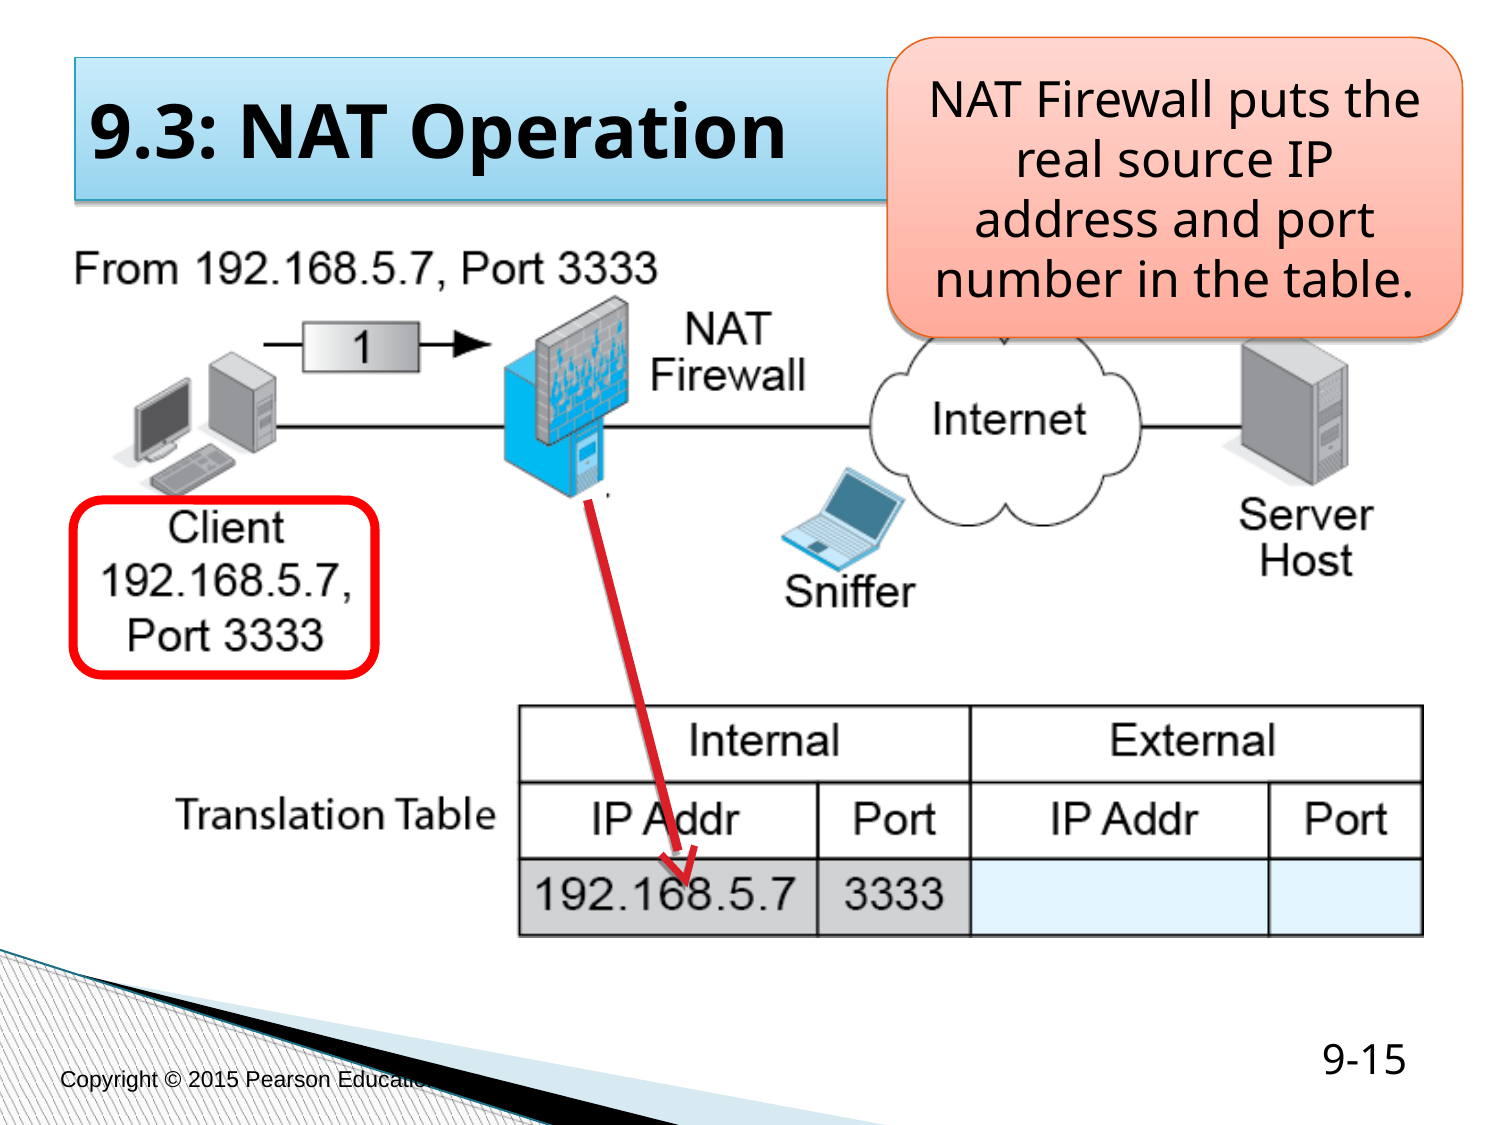

NAT Firewall puts the real source IP address and port number in the table.
# 9.3: NAT Operation
Copyright © 2015 Pearson Education, Inc.